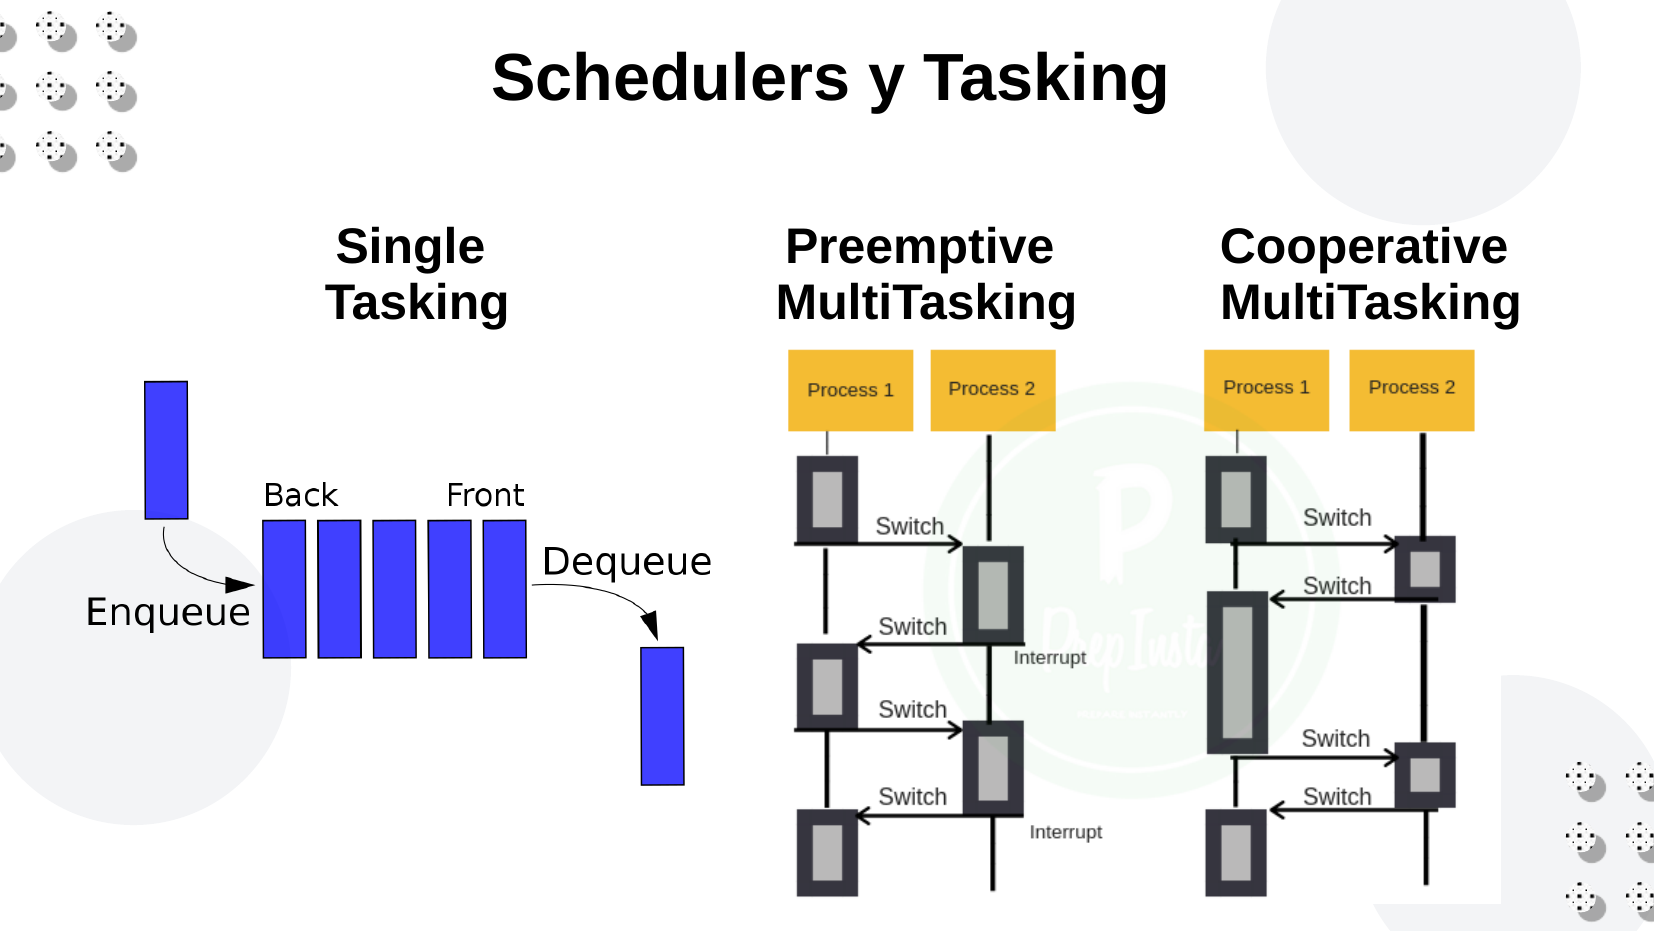

# Schedulers y Tasking
Single
Tasking
Preemptive
MultiTasking
Cooperative
MultiTasking